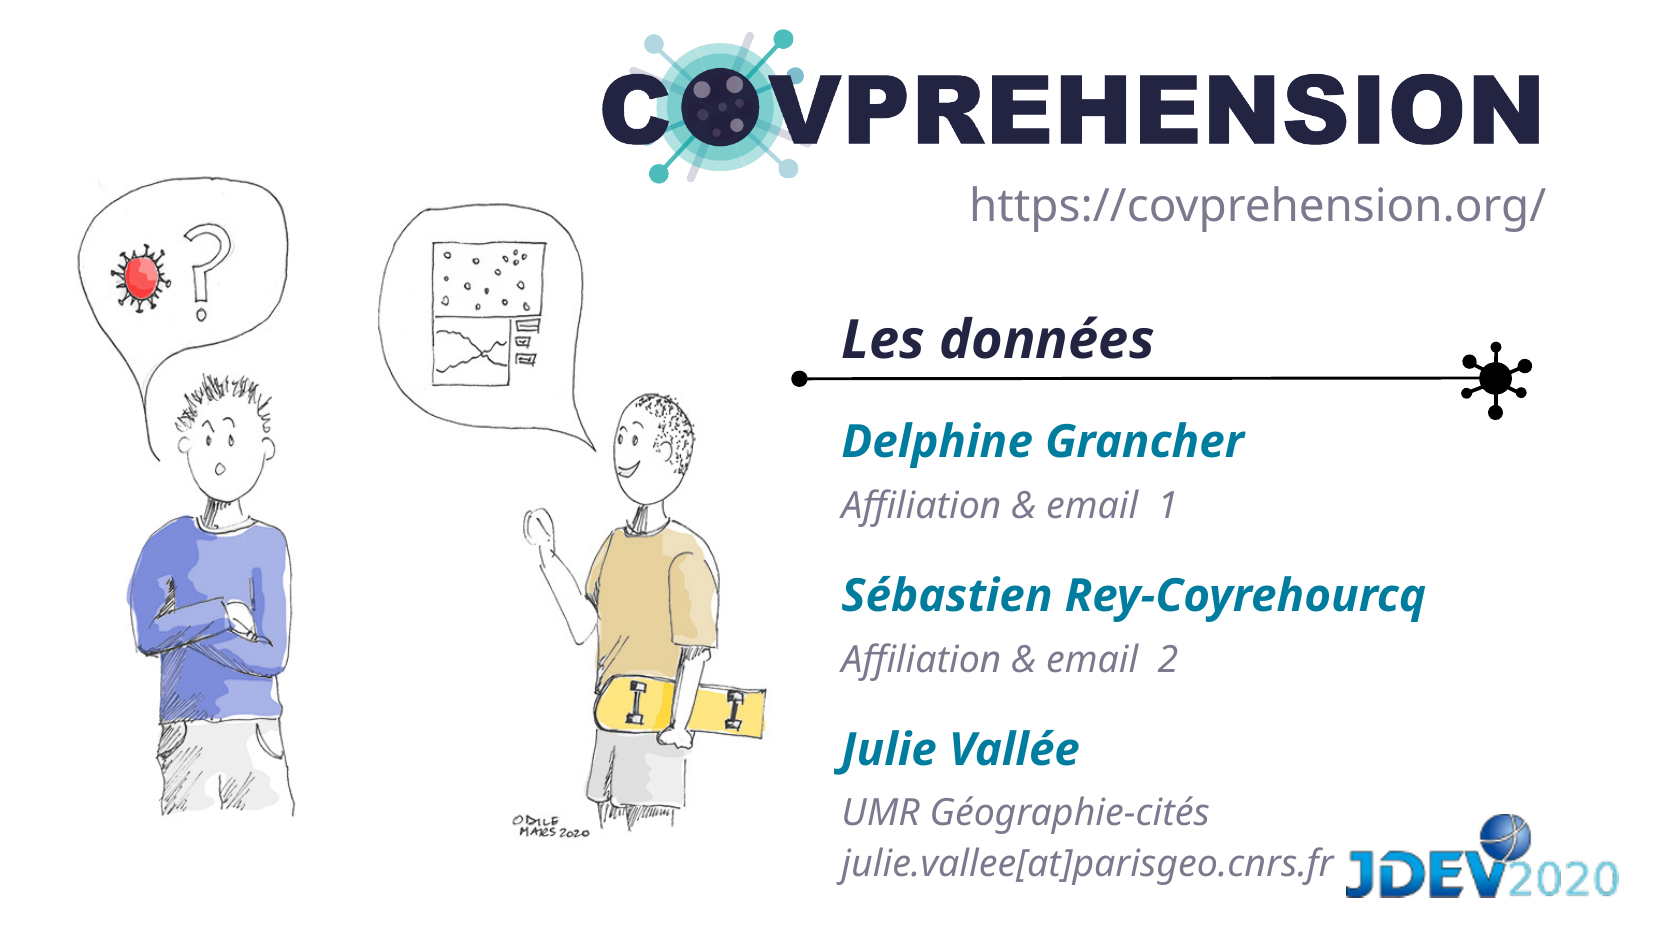

https://covprehension.org/
Les données
Delphine Grancher
Affiliation & email 1
Sébastien Rey-Coyrehourcq
Affiliation & email 2
Julie Vallée
UMR Géographie-cités julie.vallee[at]parisgeo.cnrs.fr